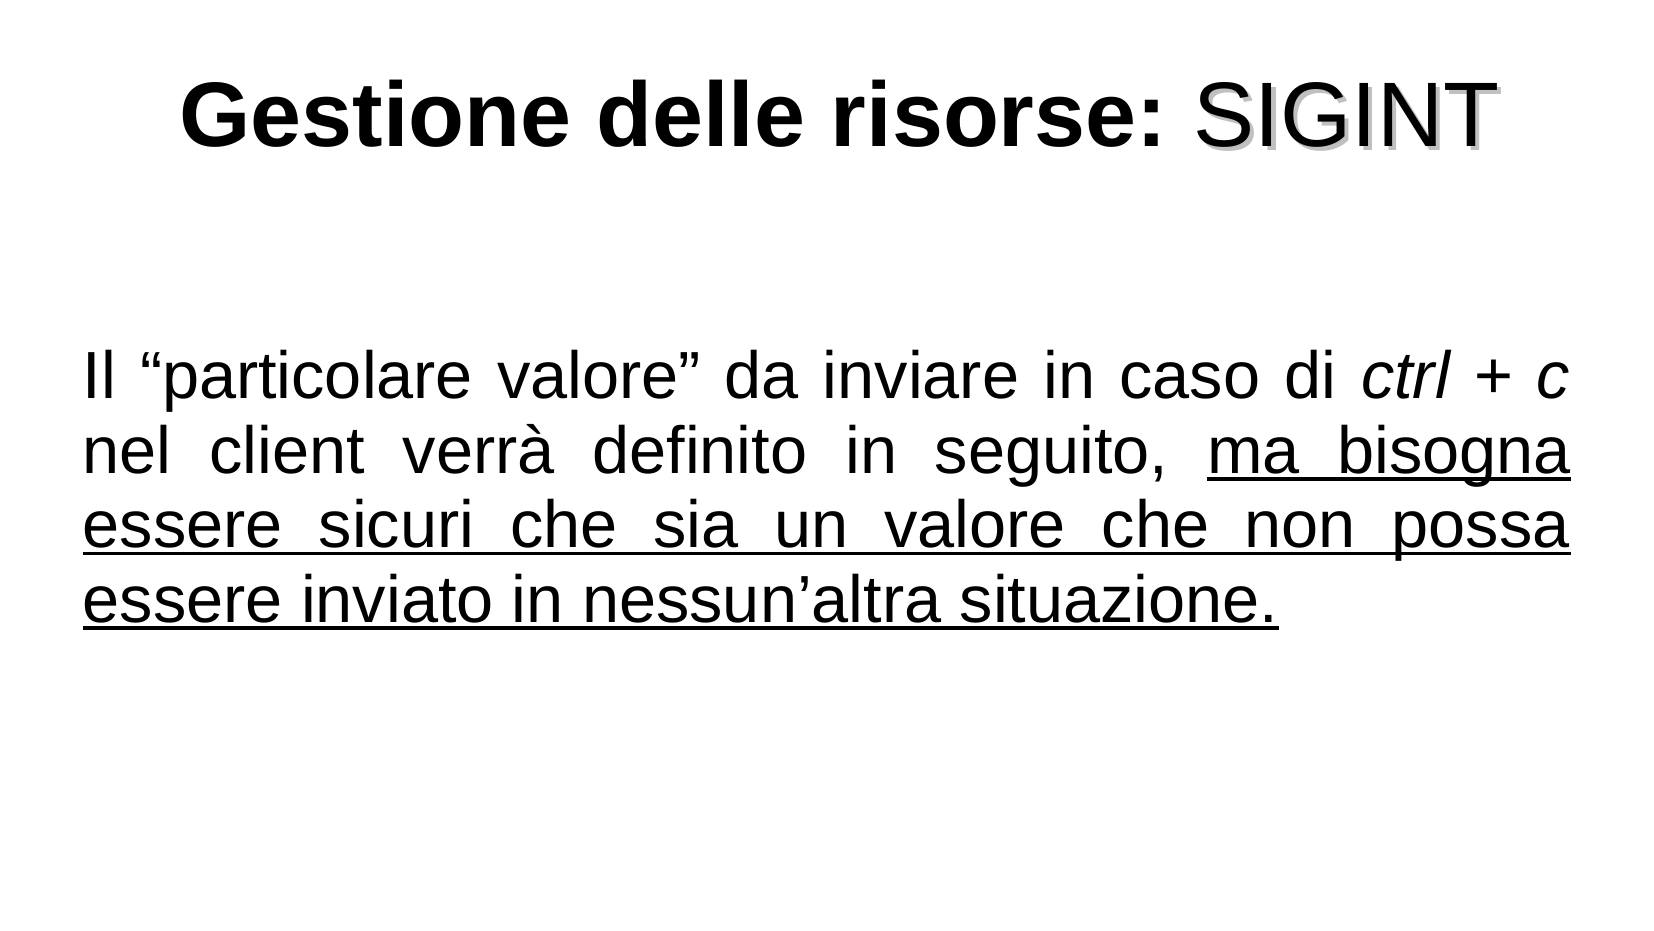

# Gestione delle risorse: SIGINT
Il “particolare valore” da inviare in caso di ctrl + c nel client verrà definito in seguito, ma bisogna essere sicuri che sia un valore che non possa essere inviato in nessun’altra situazione.